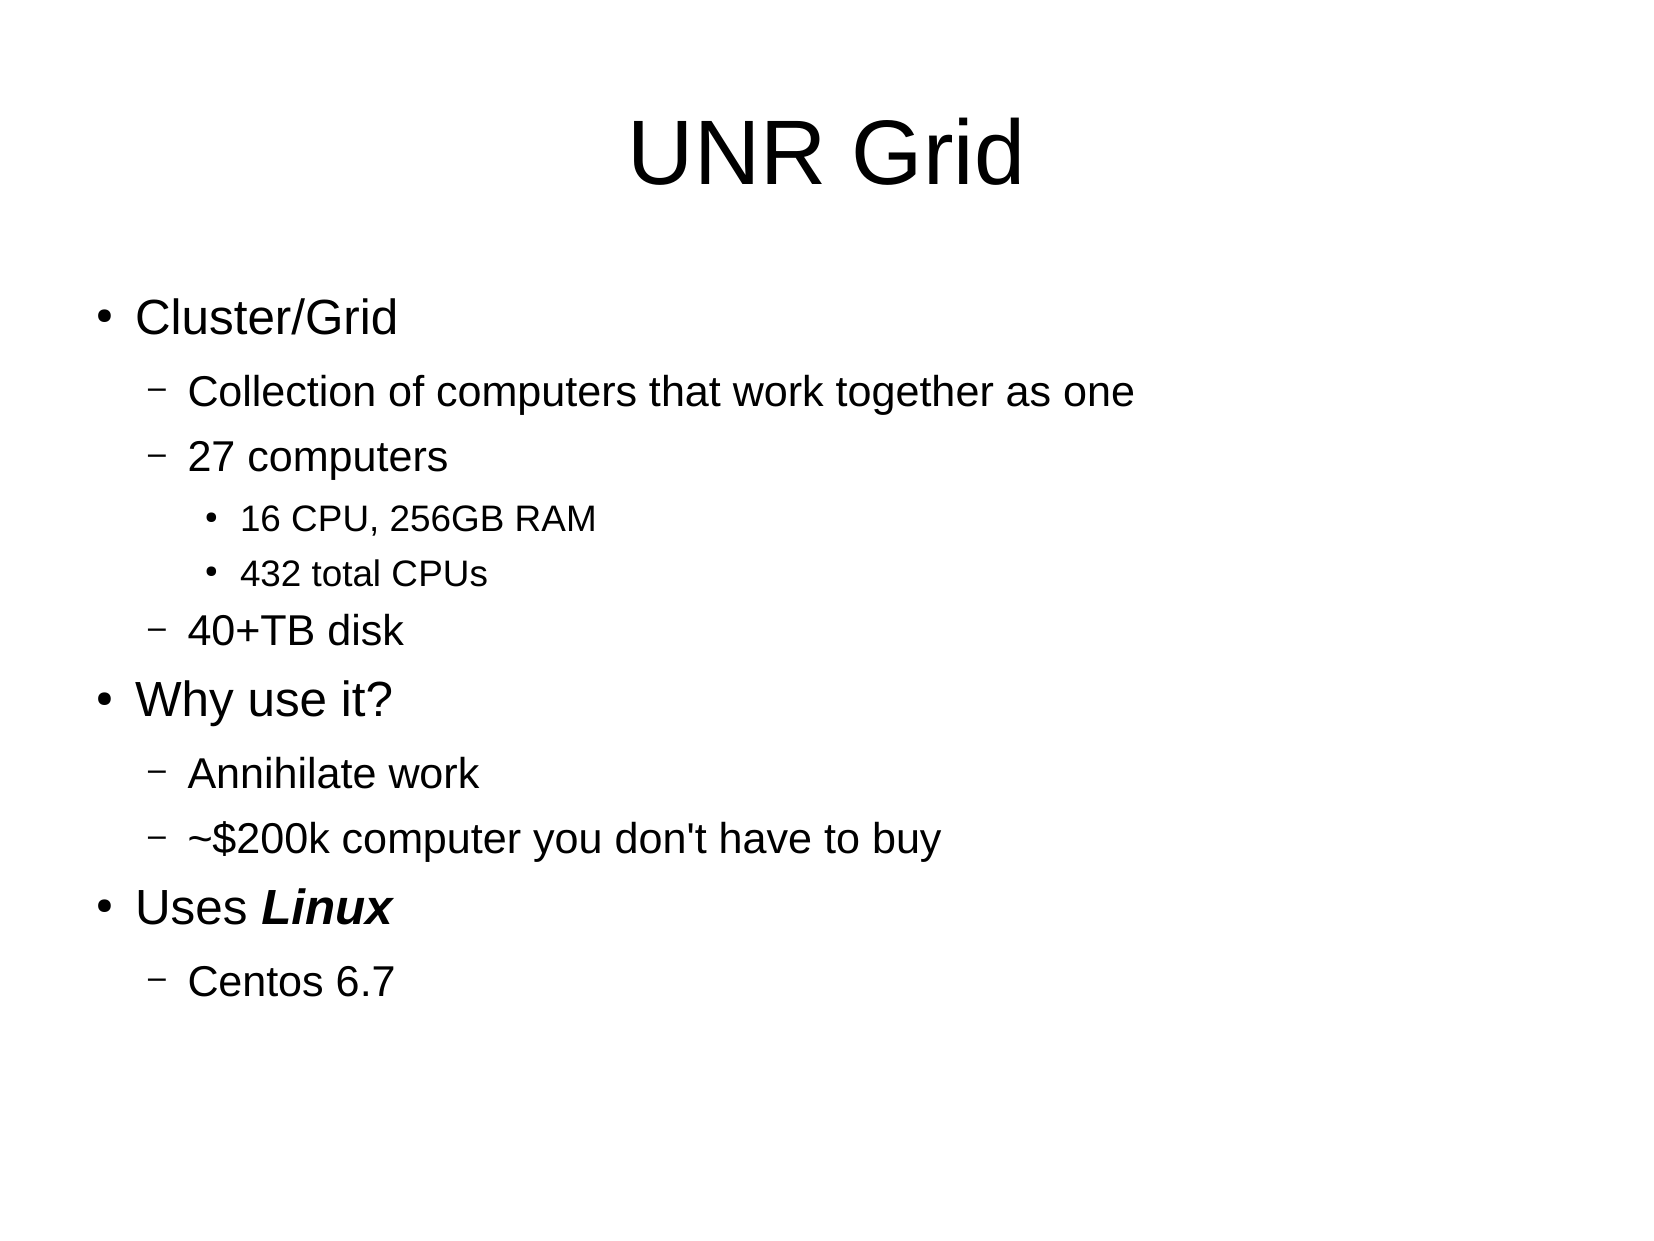

# UNR Grid
Cluster/Grid
Collection of computers that work together as one
27 computers
16 CPU, 256GB RAM
432 total CPUs
40+TB disk
Why use it?
Annihilate work
~$200k computer you don't have to buy
Uses Linux
Centos 6.7